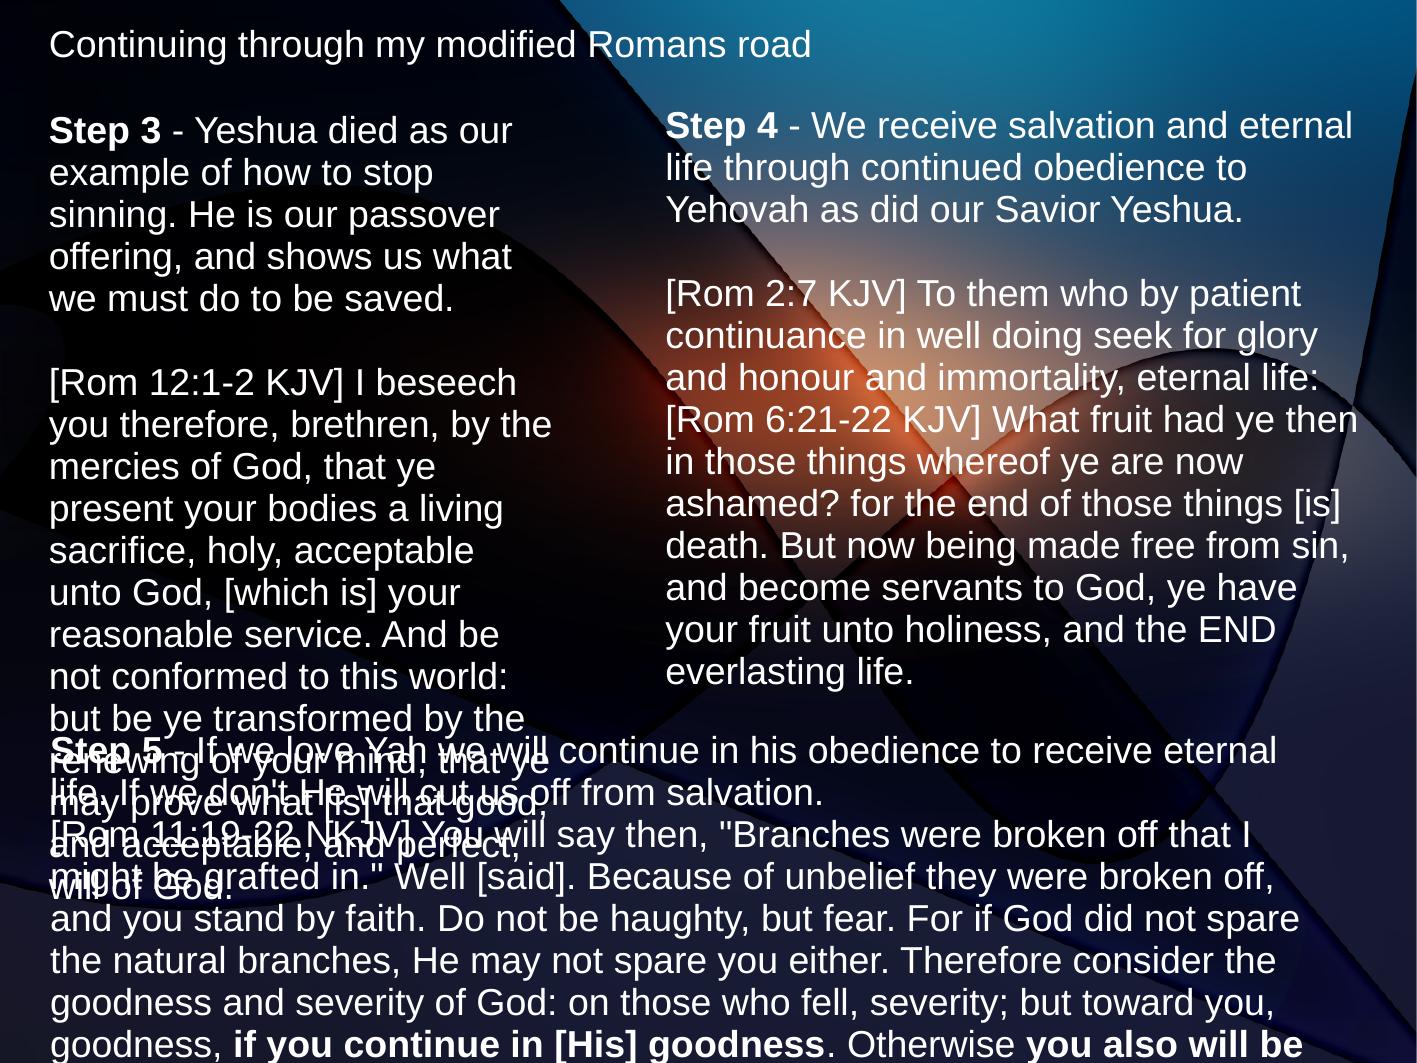

Continuing through my modified Romans road
Step 4 - We receive salvation and eternal life through continued obedience to Yehovah as did our Savior Yeshua.
[Rom 2:7 KJV] To them who by patient continuance in well doing seek for glory and honour and immortality, eternal life:
[Rom 6:21-22 KJV] What fruit had ye then in those things whereof ye are now ashamed? for the end of those things [is] death. But now being made free from sin, and become servants to God, ye have your fruit unto holiness, and the END everlasting life.
Step 3 - Yeshua died as our example of how to stop sinning. He is our passover offering, and shows us what we must do to be saved.
[Rom 12:1-2 KJV] I beseech you therefore, brethren, by the mercies of God, that ye present your bodies a living sacrifice, holy, acceptable unto God, [which is] your reasonable service. And be not conformed to this world: but be ye transformed by the renewing of your mind, that ye may prove what [is] that good, and acceptable, and perfect, will of God.
Step 5 - If we love Yah we will continue in his obedience to receive eternal life. If we don't He will cut us off from salvation.
[Rom 11:19-22 NKJV] You will say then, "Branches were broken off that I might be grafted in." Well [said]. Because of unbelief they were broken off, and you stand by faith. Do not be haughty, but fear. For if God did not spare the natural branches, He may not spare you either. Therefore consider the goodness and severity of God: on those who fell, severity; but toward you, goodness, if you continue in [His] goodness. Otherwise you also will be cut off.